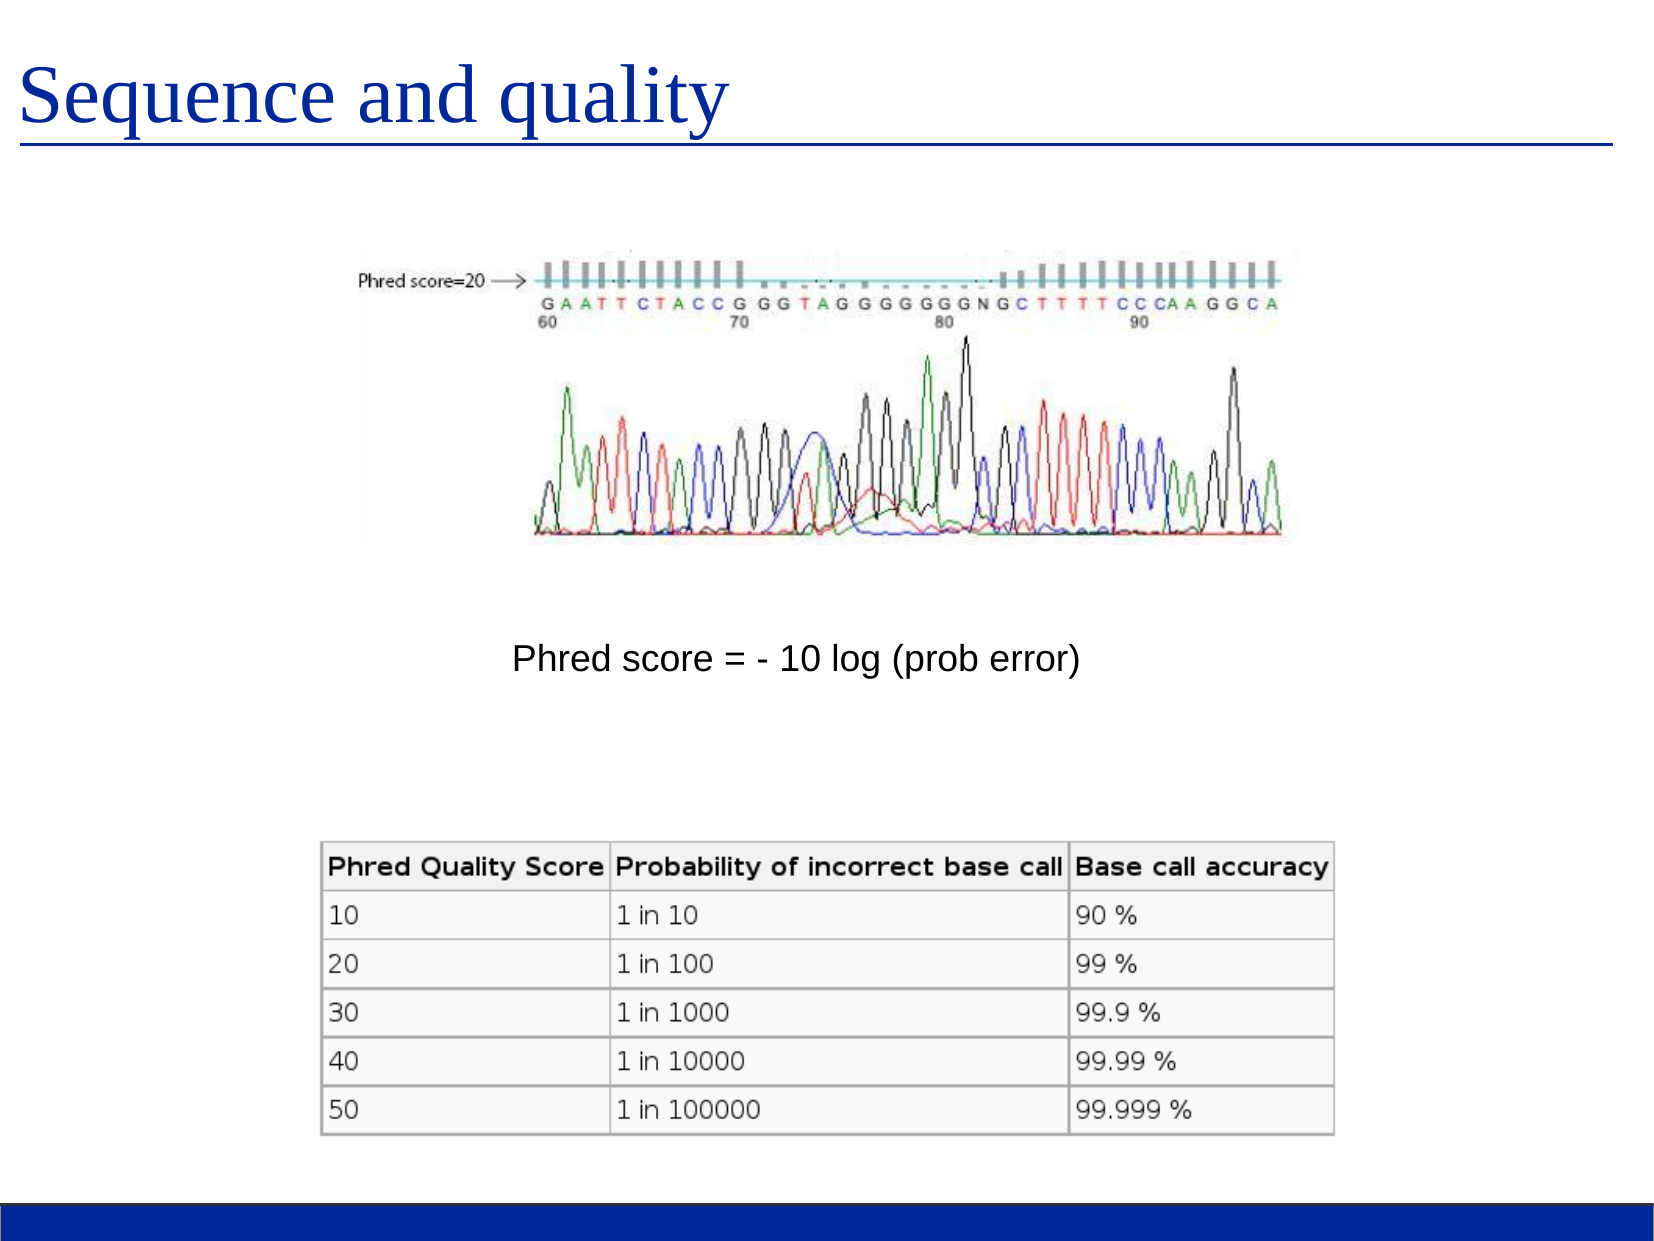

# Sequence and quality
Phred score = - 10 log (prob error)